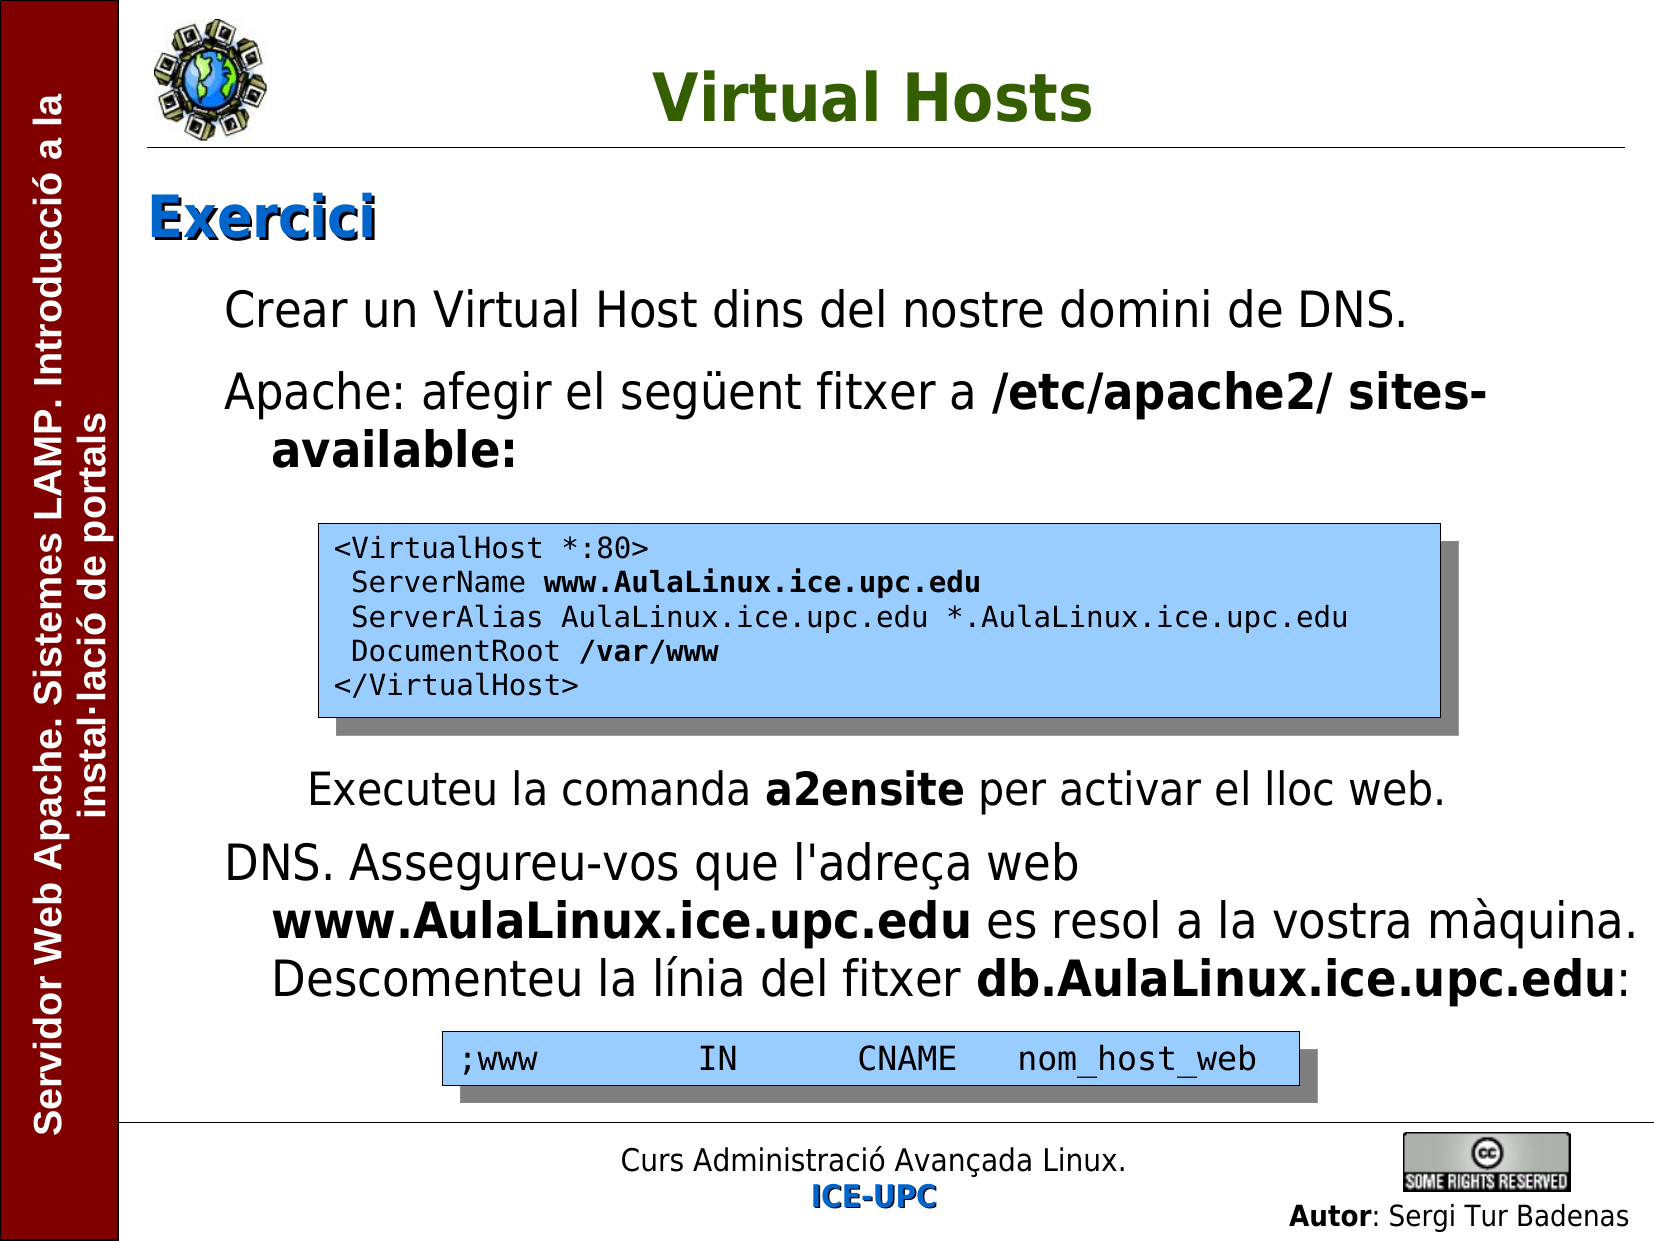

# Virtual Hosts
Exercici
Crear un Virtual Host dins del nostre domini de DNS.
Apache: afegir el següent fitxer a /etc/apache2/ sites-available:
Executeu la comanda a2ensite per activar el lloc web.
DNS. Assegureu-vos que l'adreça web www.AulaLinux.ice.upc.edu es resol a la vostra màquina. Descomenteu la línia del fitxer db.AulaLinux.ice.upc.edu:
<VirtualHost *:80>
 ServerName www.AulaLinux.ice.upc.edu
 ServerAlias AulaLinux.ice.upc.edu *.AulaLinux.ice.upc.edu
 DocumentRoot /var/www
</VirtualHost>
;www IN CNAME nom_host_web